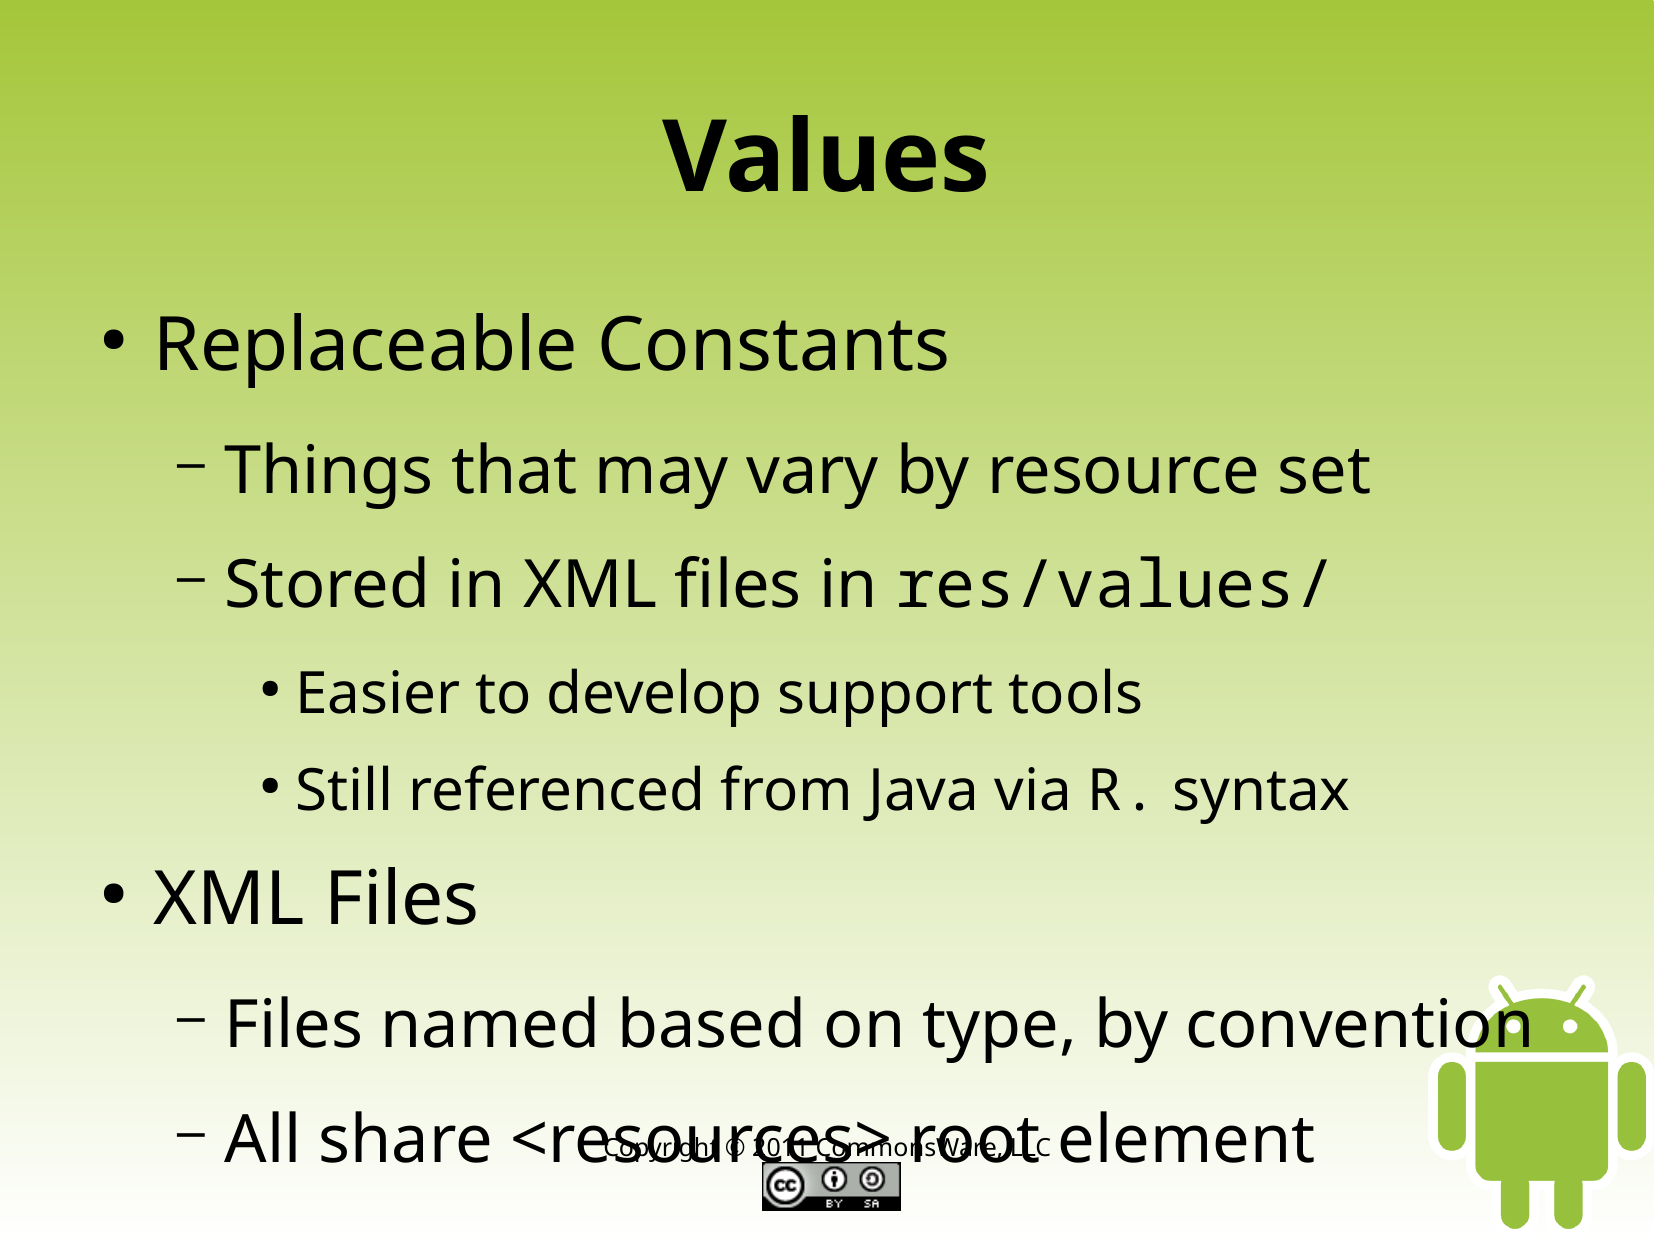

# Values
Replaceable Constants
Things that may vary by resource set
Stored in XML files in res/values/
Easier to develop support tools
Still referenced from Java via R. syntax
XML Files
Files named based on type, by convention
All share <resources> root element